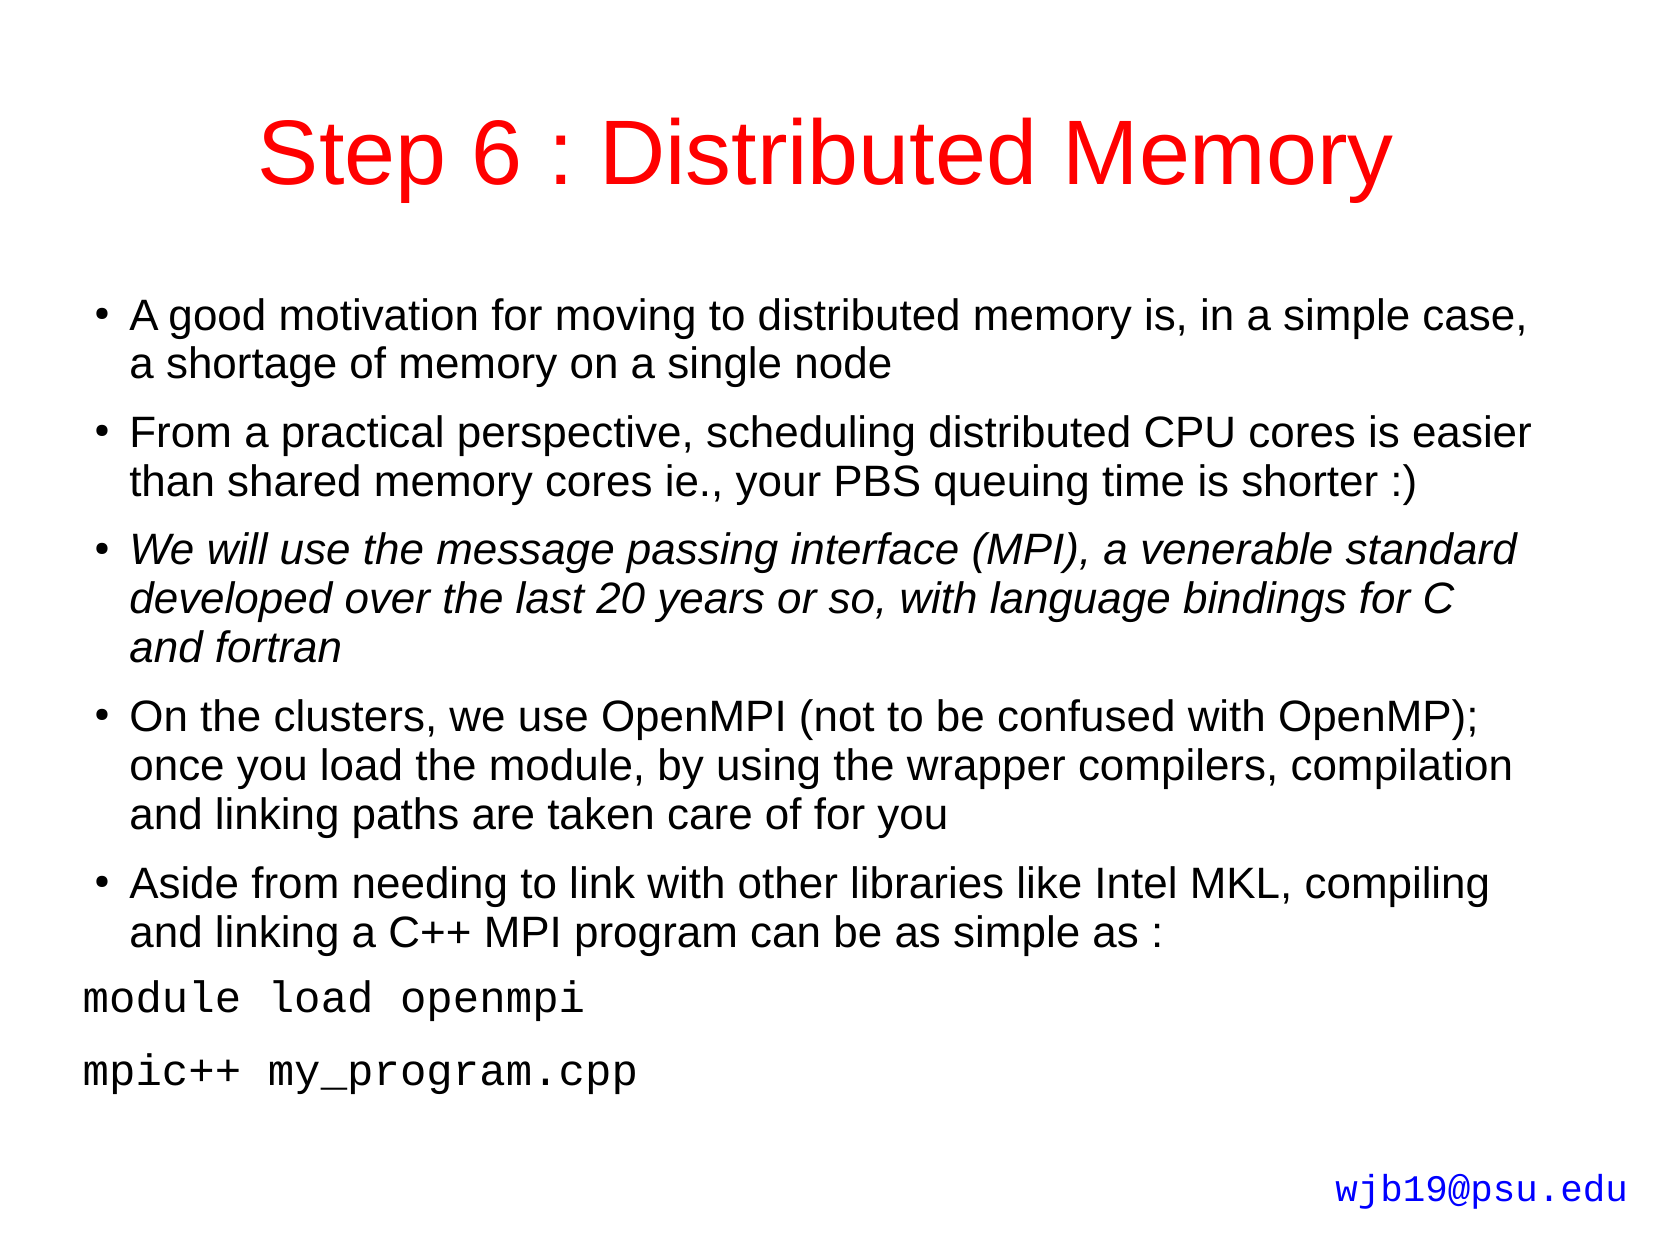

# Step 6 : Distributed Memory
A good motivation for moving to distributed memory is, in a simple case, a shortage of memory on a single node
From a practical perspective, scheduling distributed CPU cores is easier than shared memory cores ie., your PBS queuing time is shorter :)
We will use the message passing interface (MPI), a venerable standard developed over the last 20 years or so, with language bindings for C and fortran
On the clusters, we use OpenMPI (not to be confused with OpenMP); once you load the module, by using the wrapper compilers, compilation and linking paths are taken care of for you
Aside from needing to link with other libraries like Intel MKL, compiling and linking a C++ MPI program can be as simple as :
module load openmpi
mpic++ my_program.cpp
wjb19@psu.edu